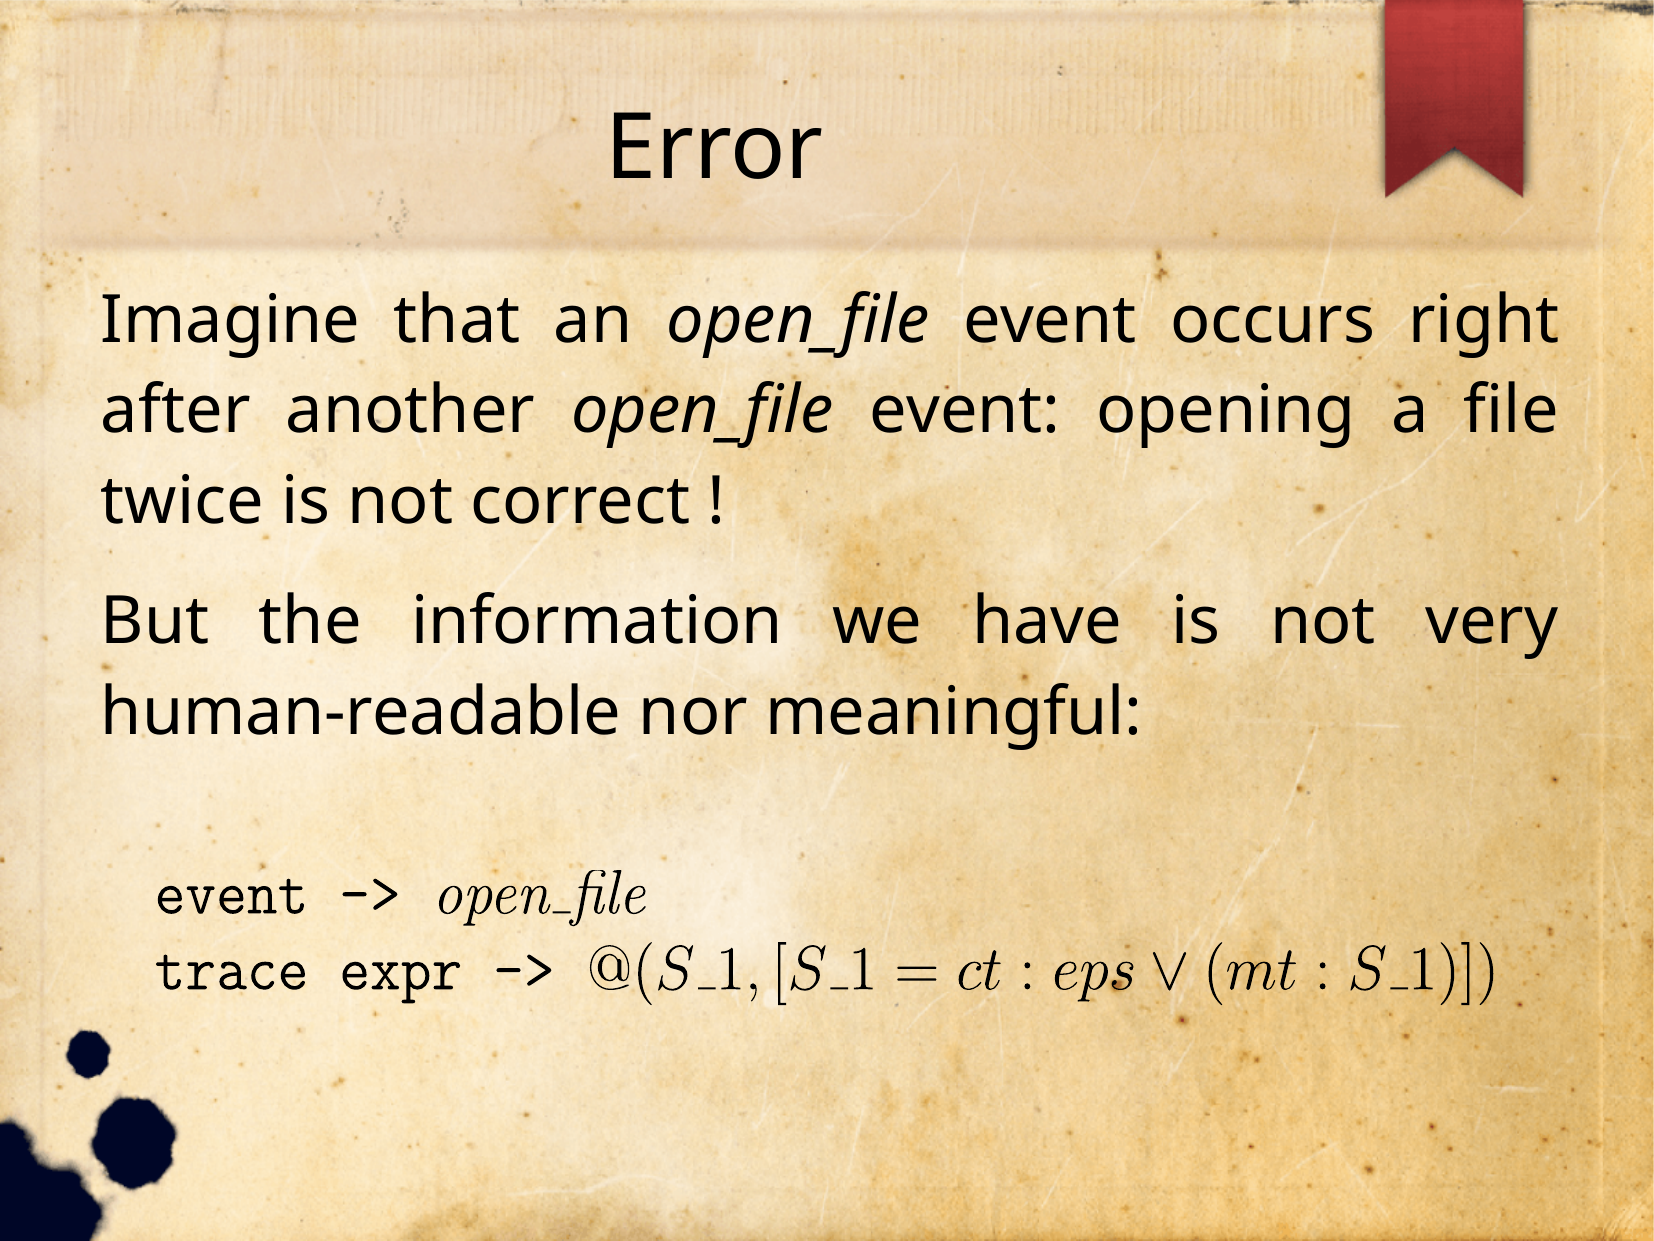

Error
# Imagine that an open_file event occurs right after another open_file event: opening a file twice is not correct !
But the information we have is not very human-readable nor meaningful: